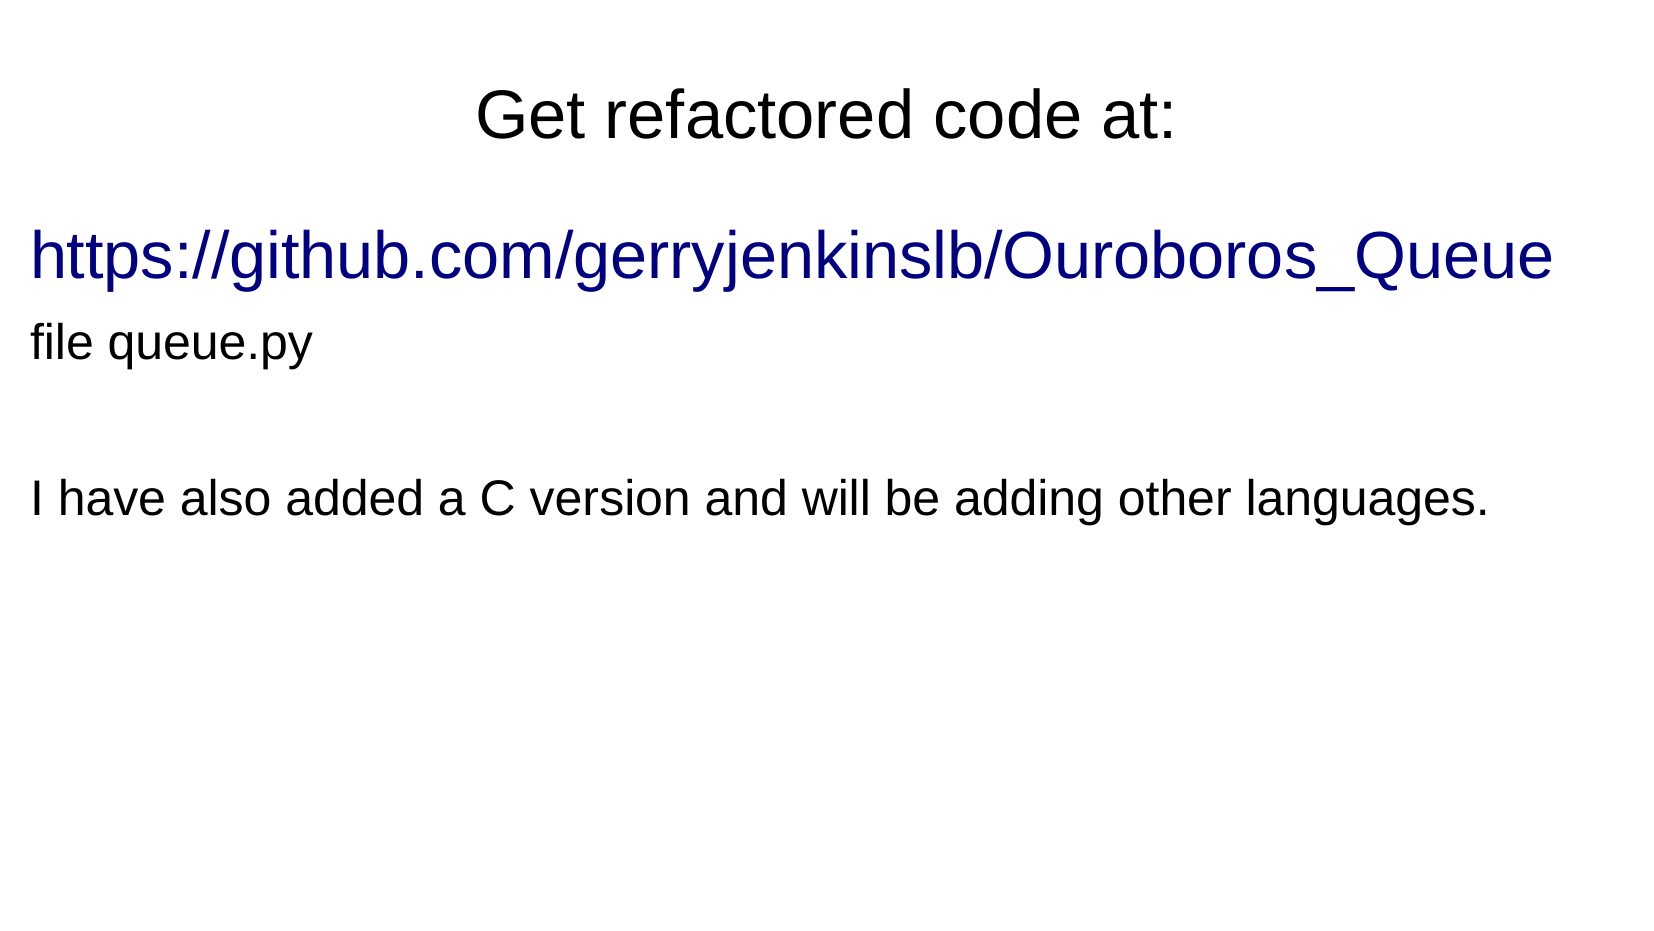

# Get refactored code at:
https://github.com/gerryjenkinslb/Ouroboros_Queue
file queue.py
I have also added a C version and will be adding other languages.